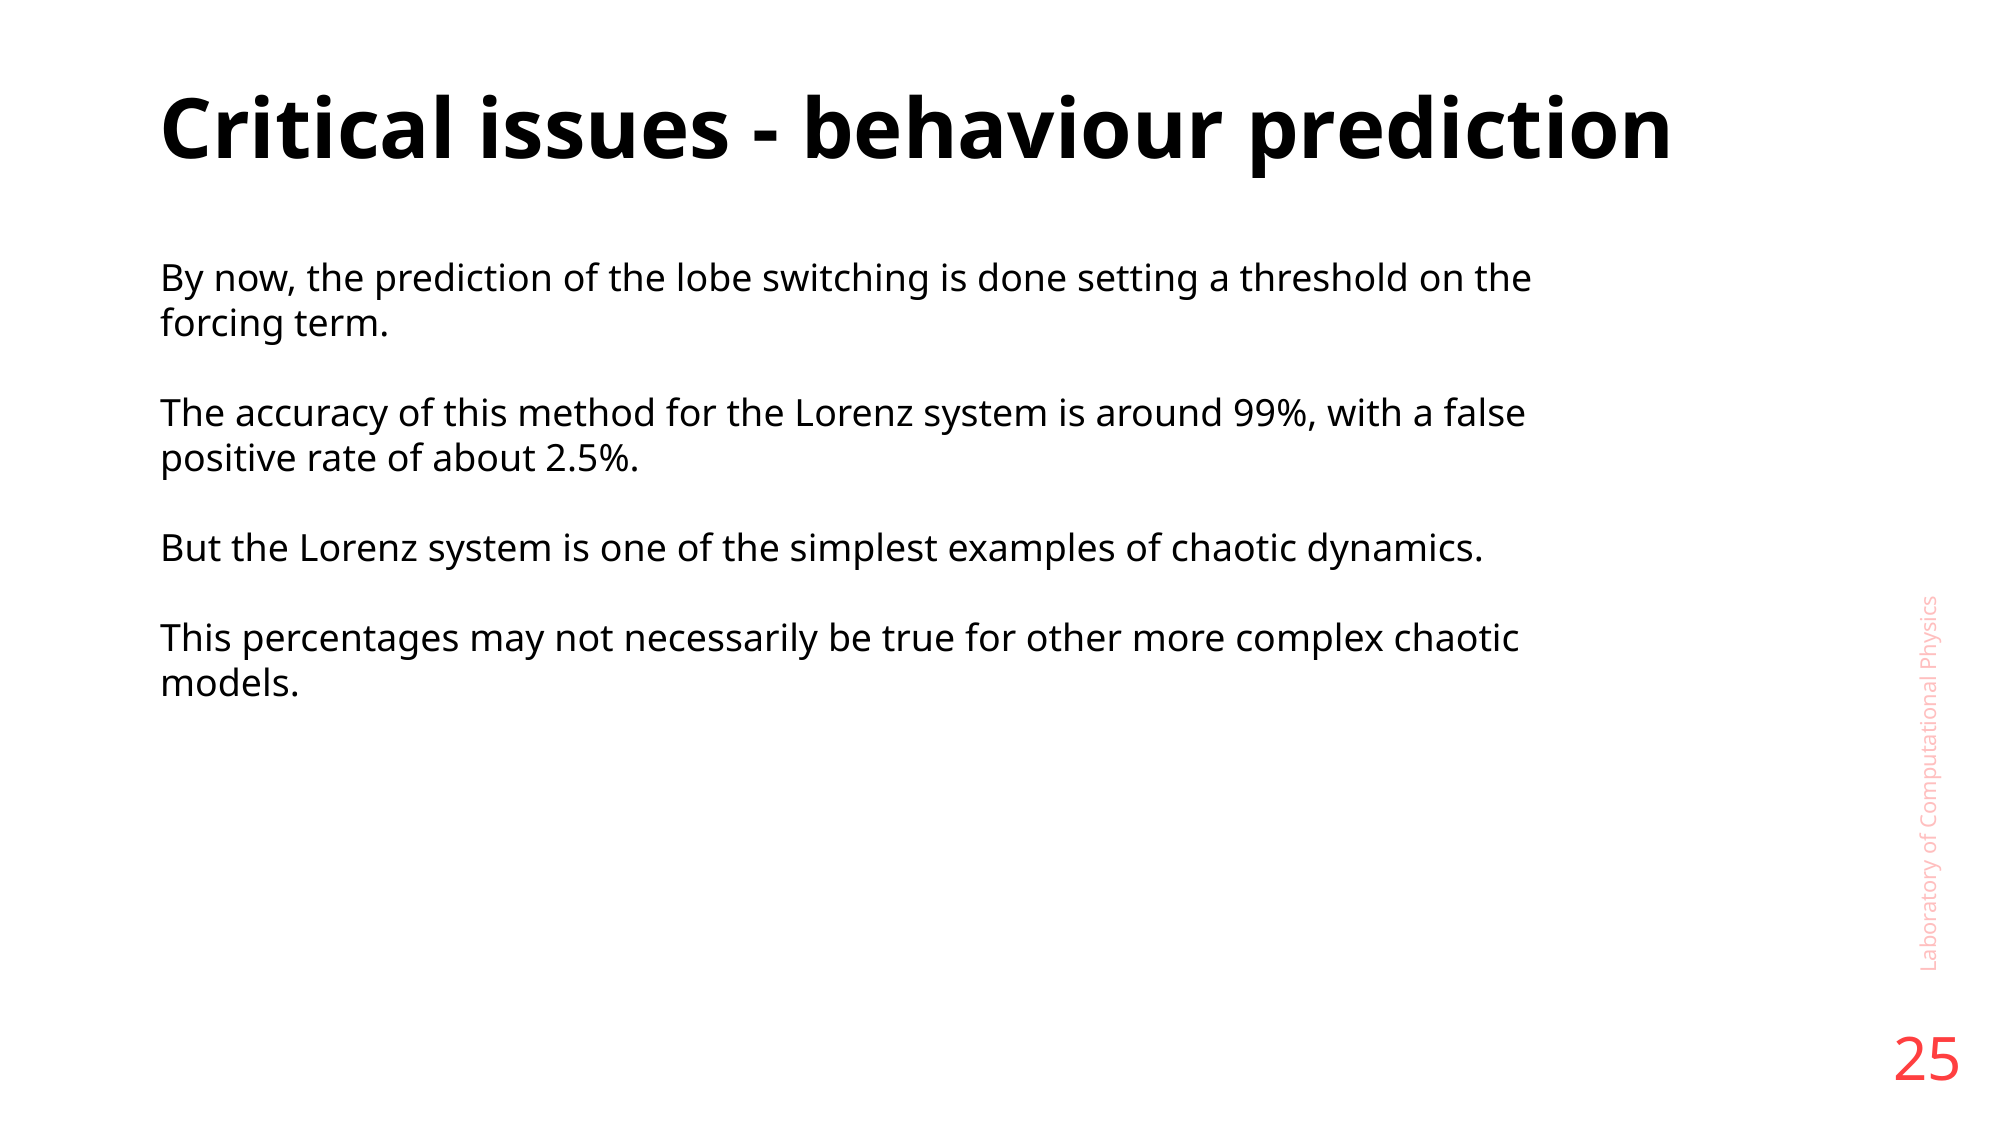

# Critical issues - behaviour prediction
By now, the prediction of the lobe switching is done setting a threshold on the forcing term.
The accuracy of this method for the Lorenz system is around 99%, with a false positive rate of about 2.5%.
But the Lorenz system is one of the simplest examples of chaotic dynamics.
This percentages may not necessarily be true for other more complex chaotic models.
Laboratory of Computational Physics